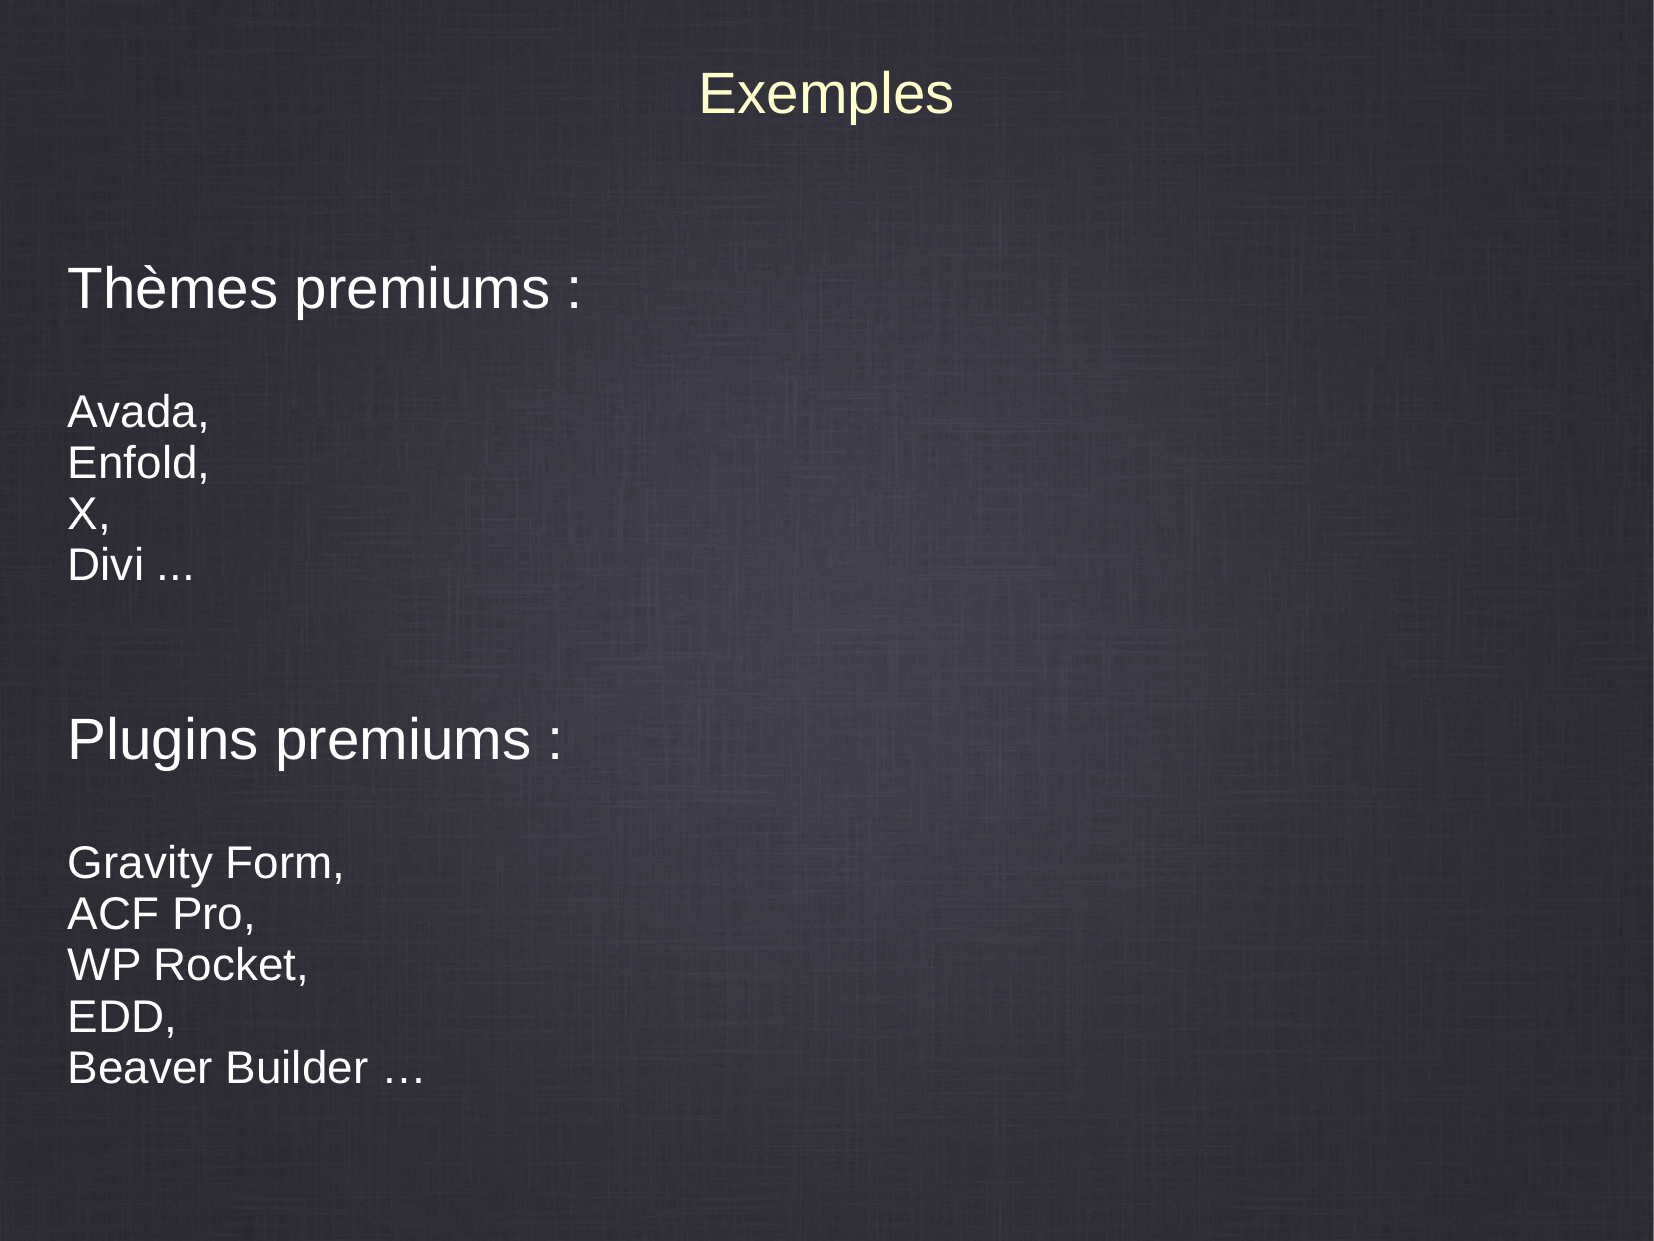

Exemples
Thèmes premiums :
Avada,
Enfold,
X,
Divi ...
Plugins premiums :
Gravity Form,
ACF Pro,
WP Rocket,
EDD,
Beaver Builder …